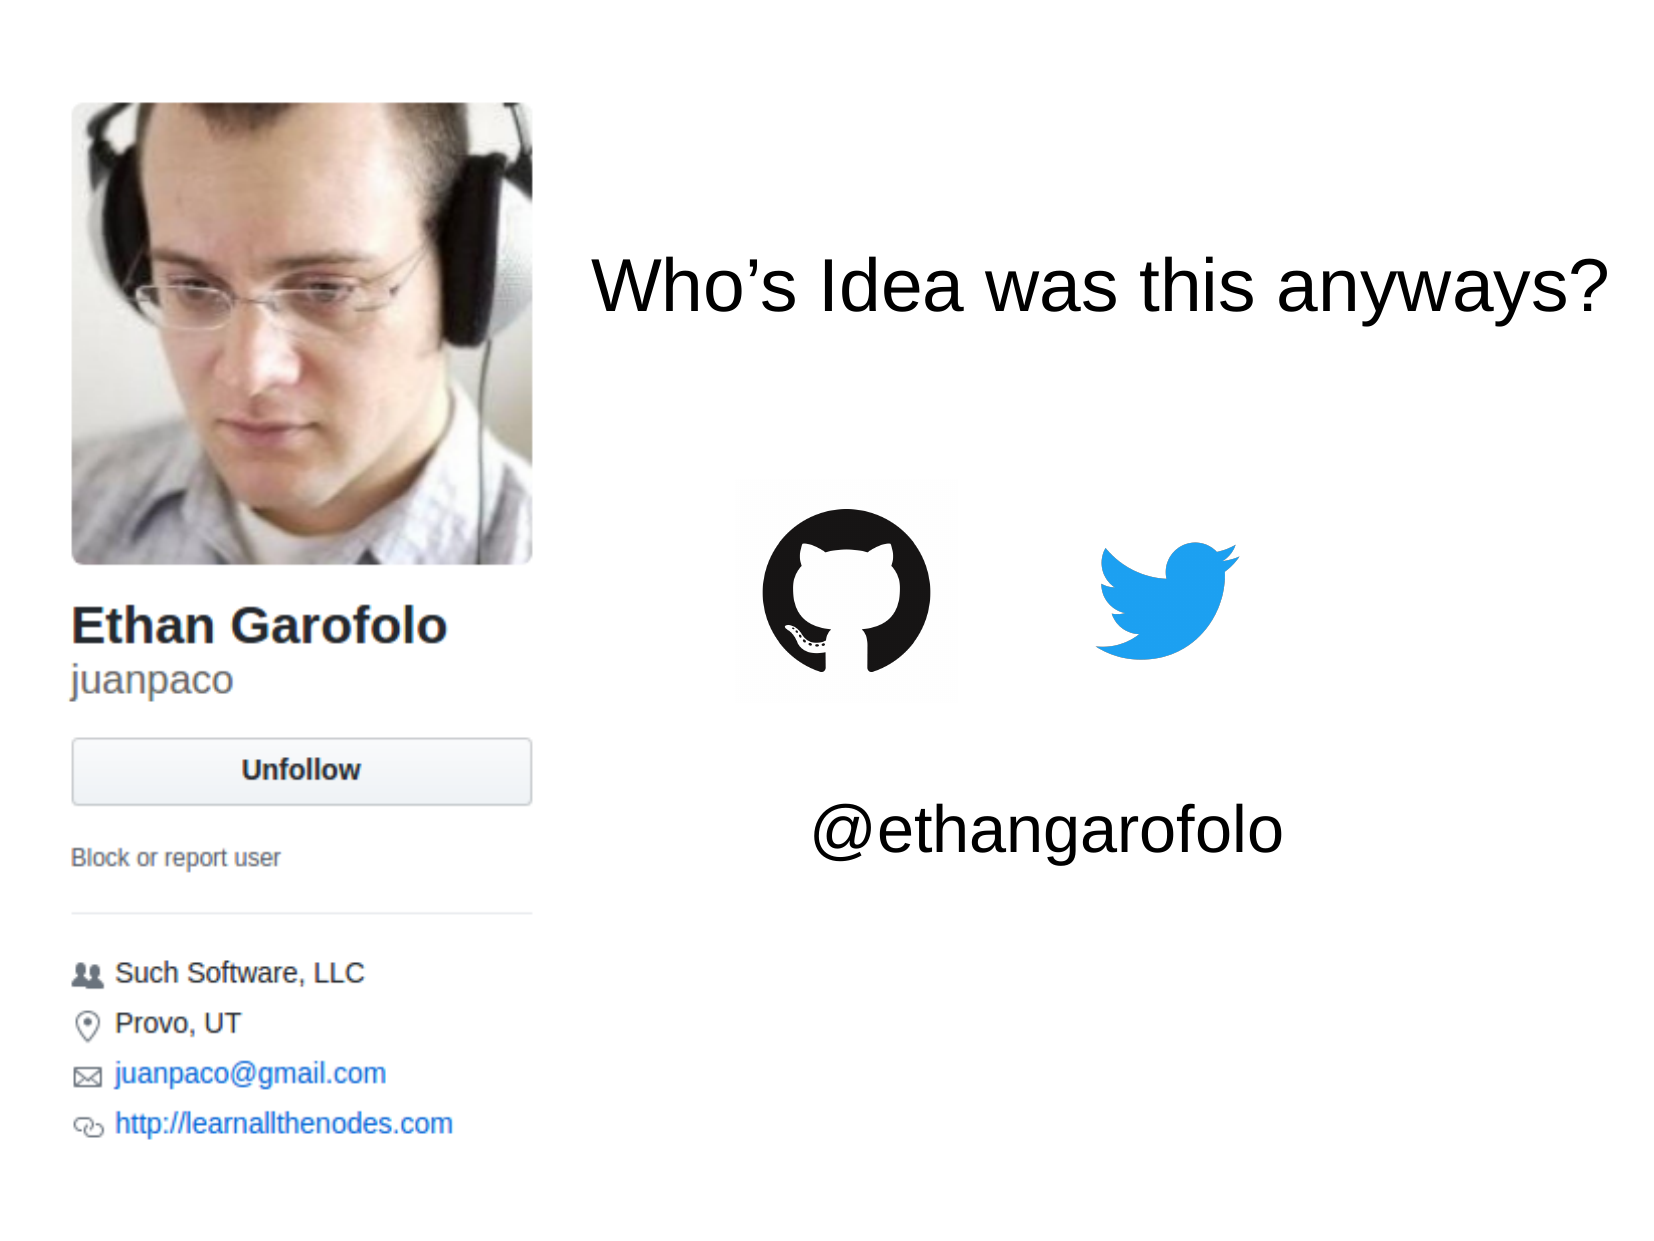

# Who’s Idea was this anyways?
@ethangarofolo